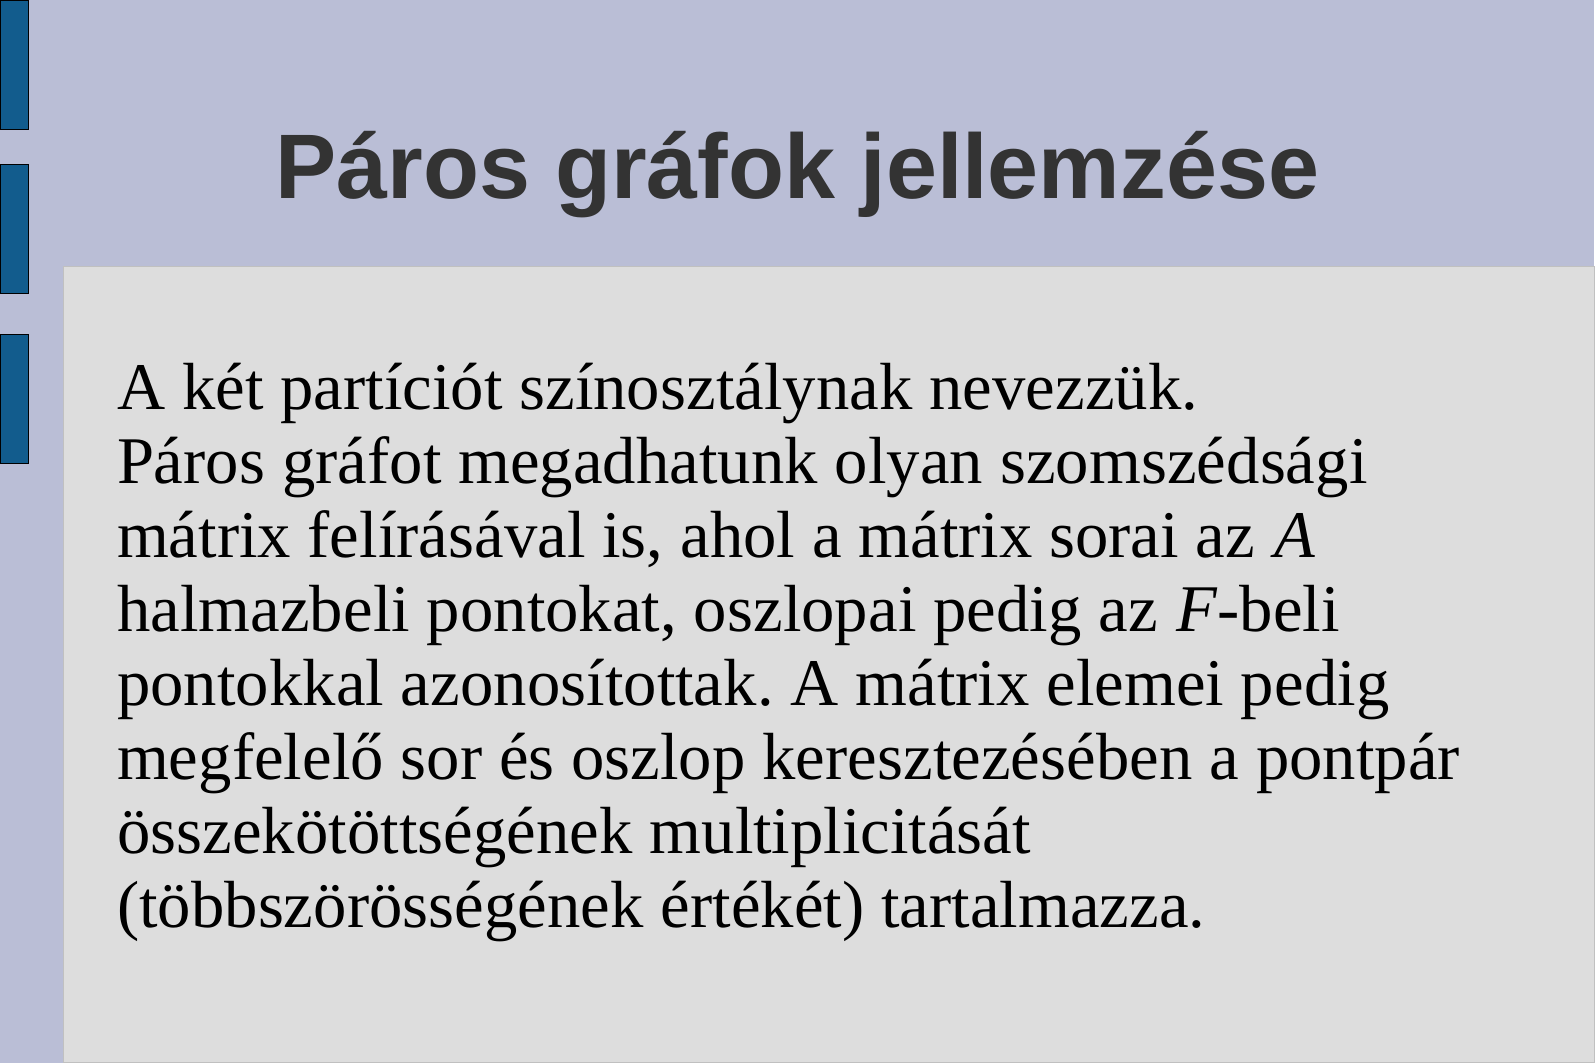

# Páros gráfok jellemzése
A két partíciót színosztálynak nevezzük.
Páros gráfot megadhatunk olyan szomszédsági mátrix felírásával is, ahol a mátrix sorai az A halmazbeli pontokat, oszlopai pedig az F-beli pontokkal azonosítottak. A mátrix elemei pedig megfelelő sor és oszlop keresztezésében a pontpár összekötöttségének multiplicitását (többszörösségének értékét) tartalmazza.